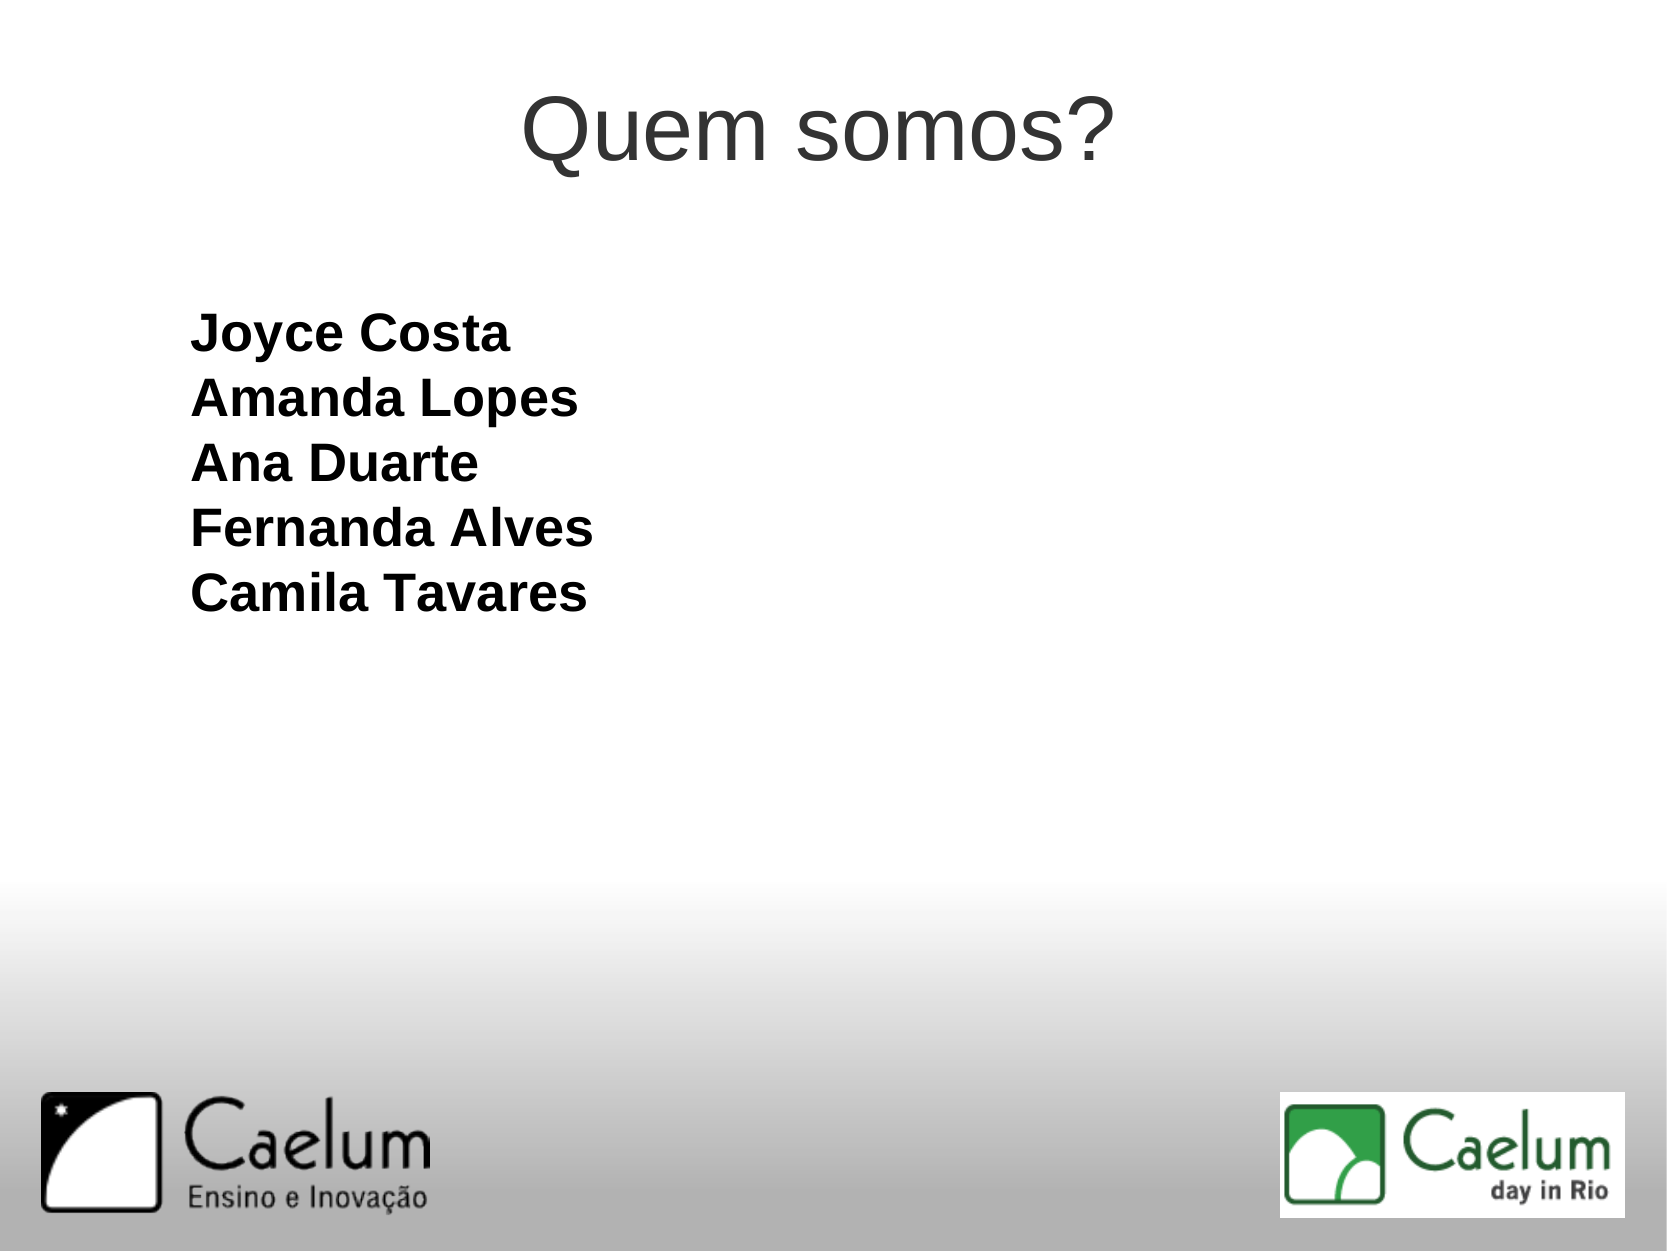

# Quem somos?
Joyce Costa
Amanda Lopes
Ana Duarte
Fernanda Alves
Camila Tavares